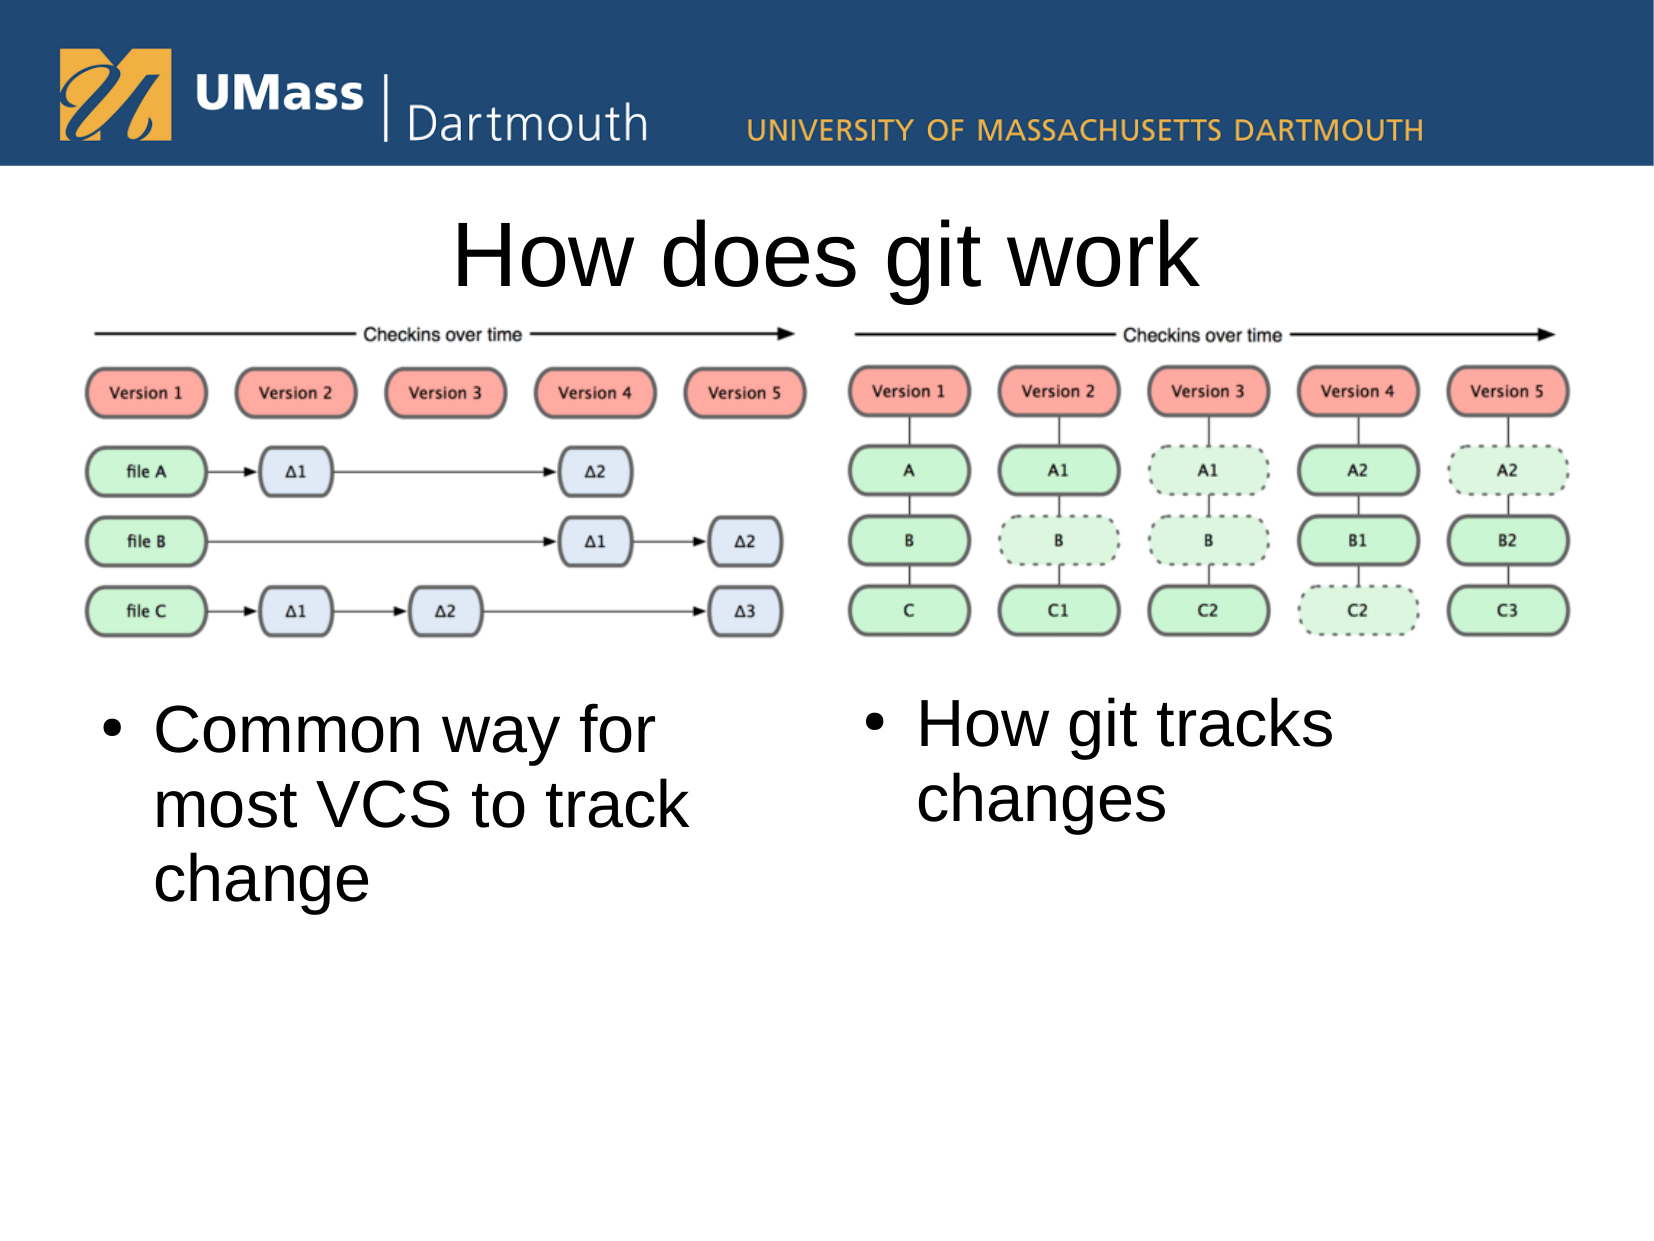

# How does git work
How git tracks changes
Common way for most VCS to track change